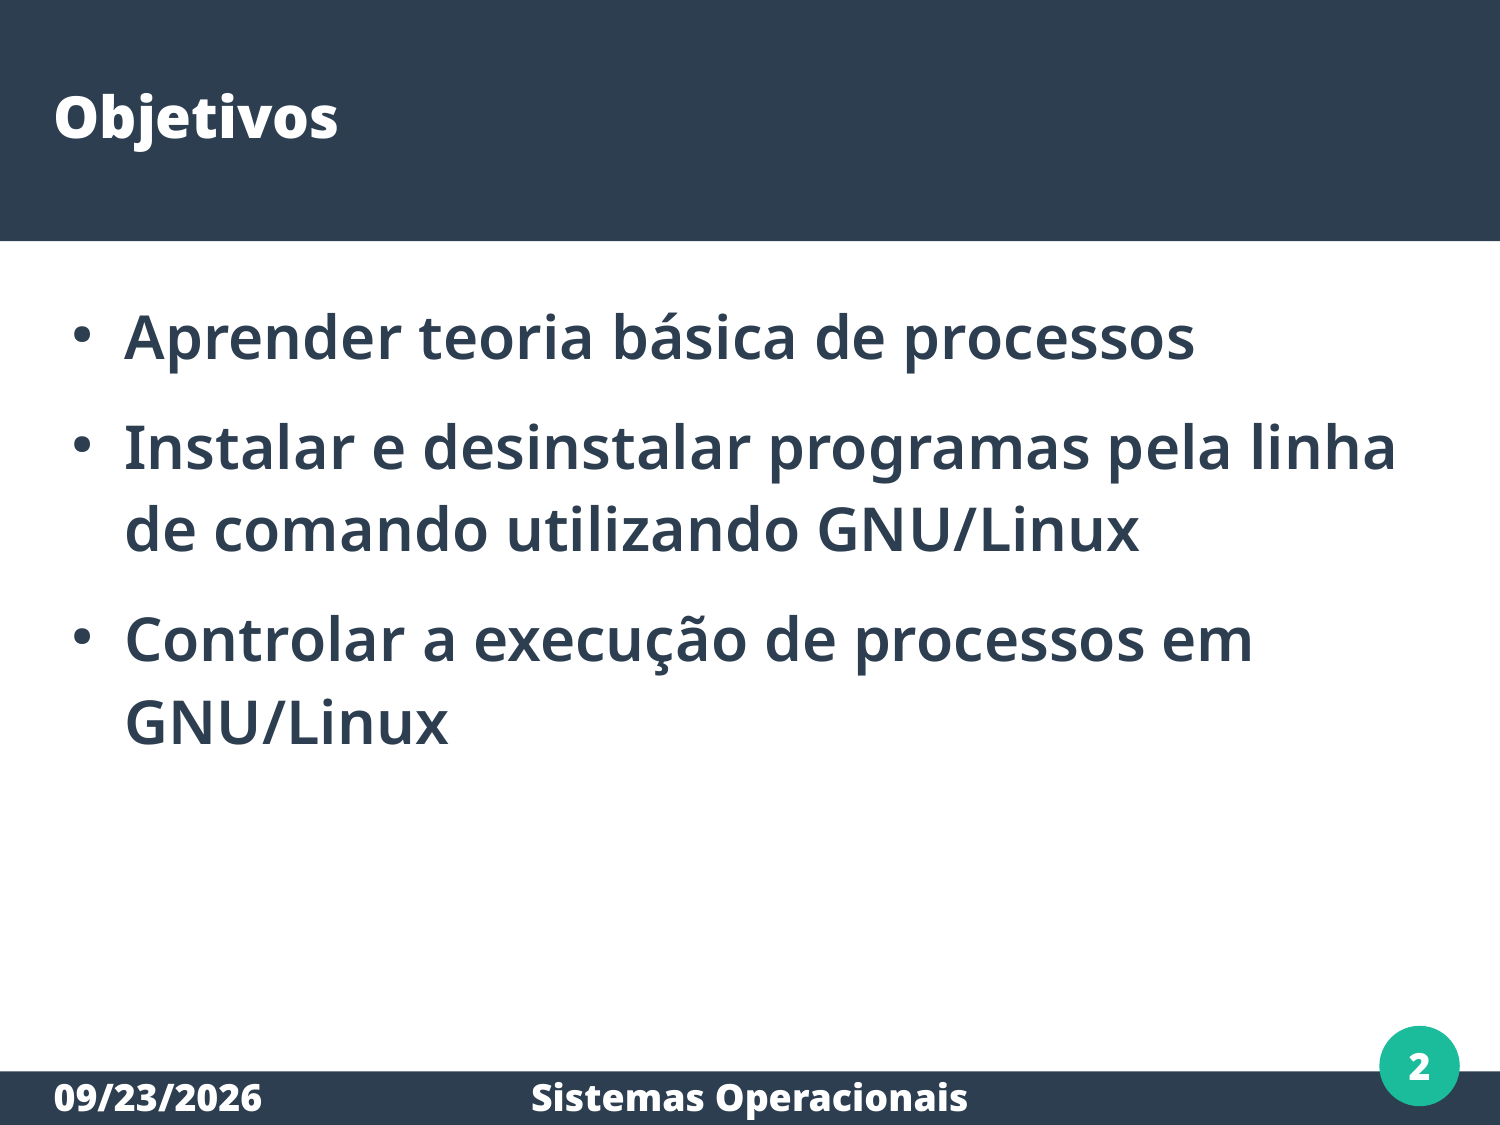

# Objetivos
Aprender teoria básica de processos
Instalar e desinstalar programas pela linha de comando utilizando GNU/Linux
Controlar a execução de processos em GNU/Linux
2
Sistemas Operacionais